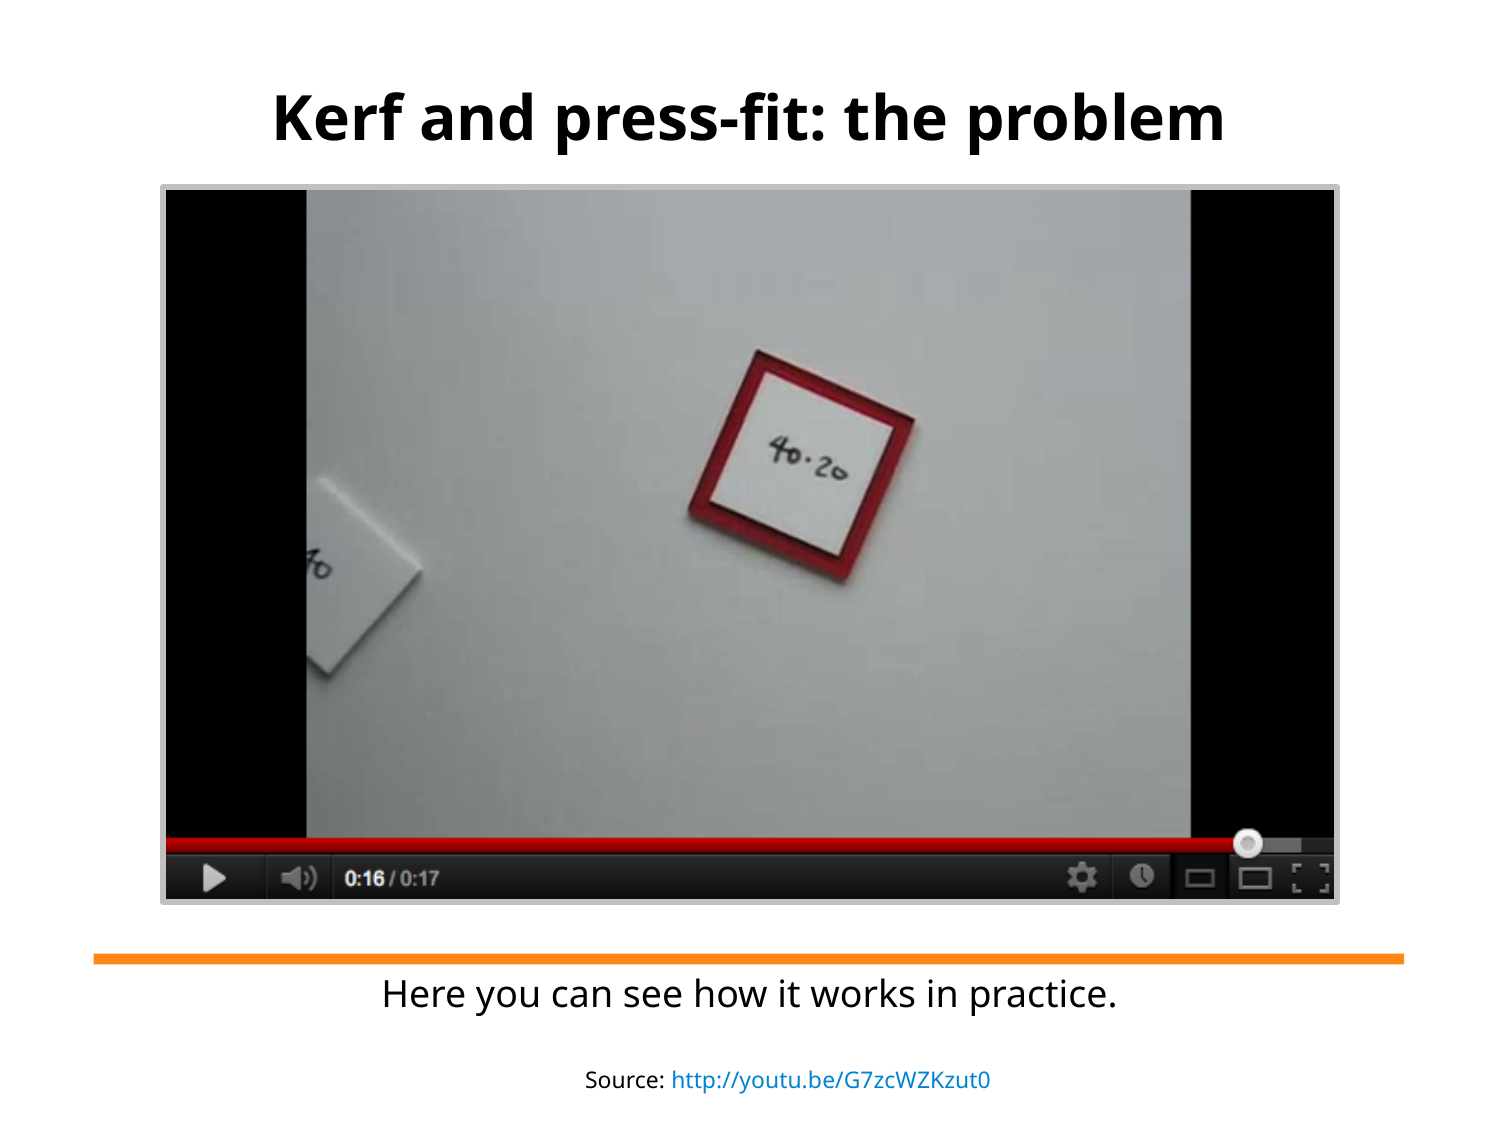

# Kerf and press-fit: the problem
Here you can see how it works in practice.
Source: http://youtu.be/G7zcWZKzut0